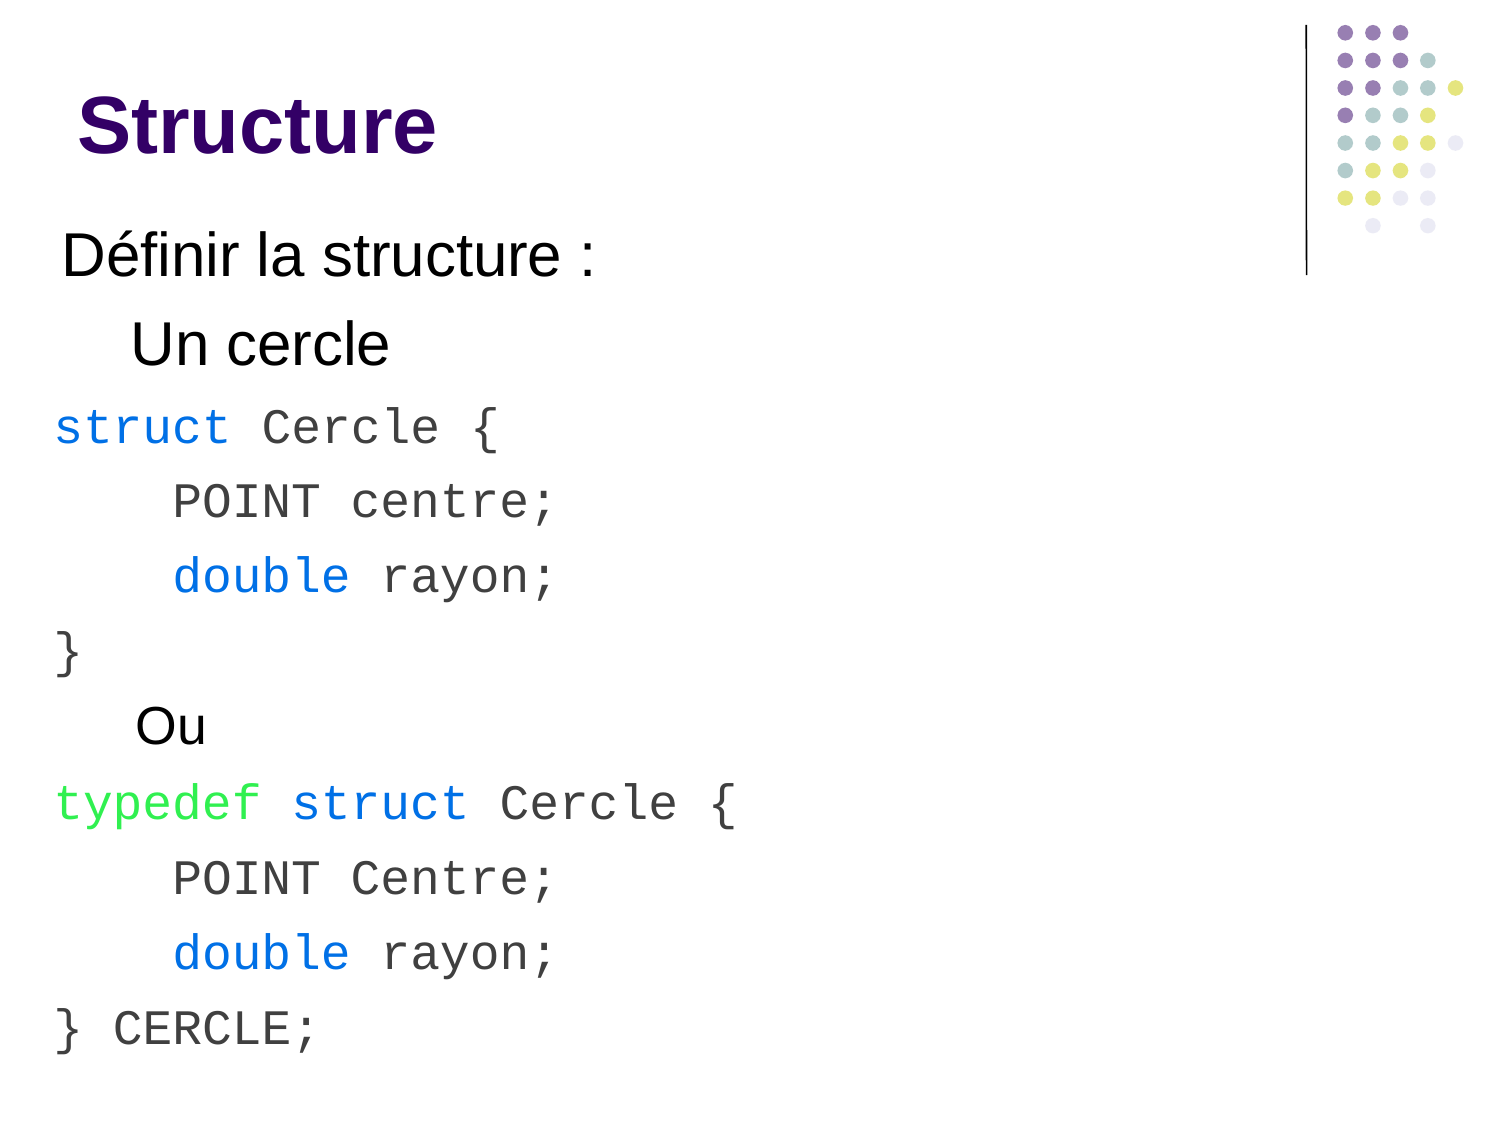

# Structure
Définir la structure :
 Un cercle
struct Cercle {
 POINT centre;
 double rayon;
}
Ou
typedef struct Cercle {
 POINT Centre;
 double rayon;
} CERCLE;